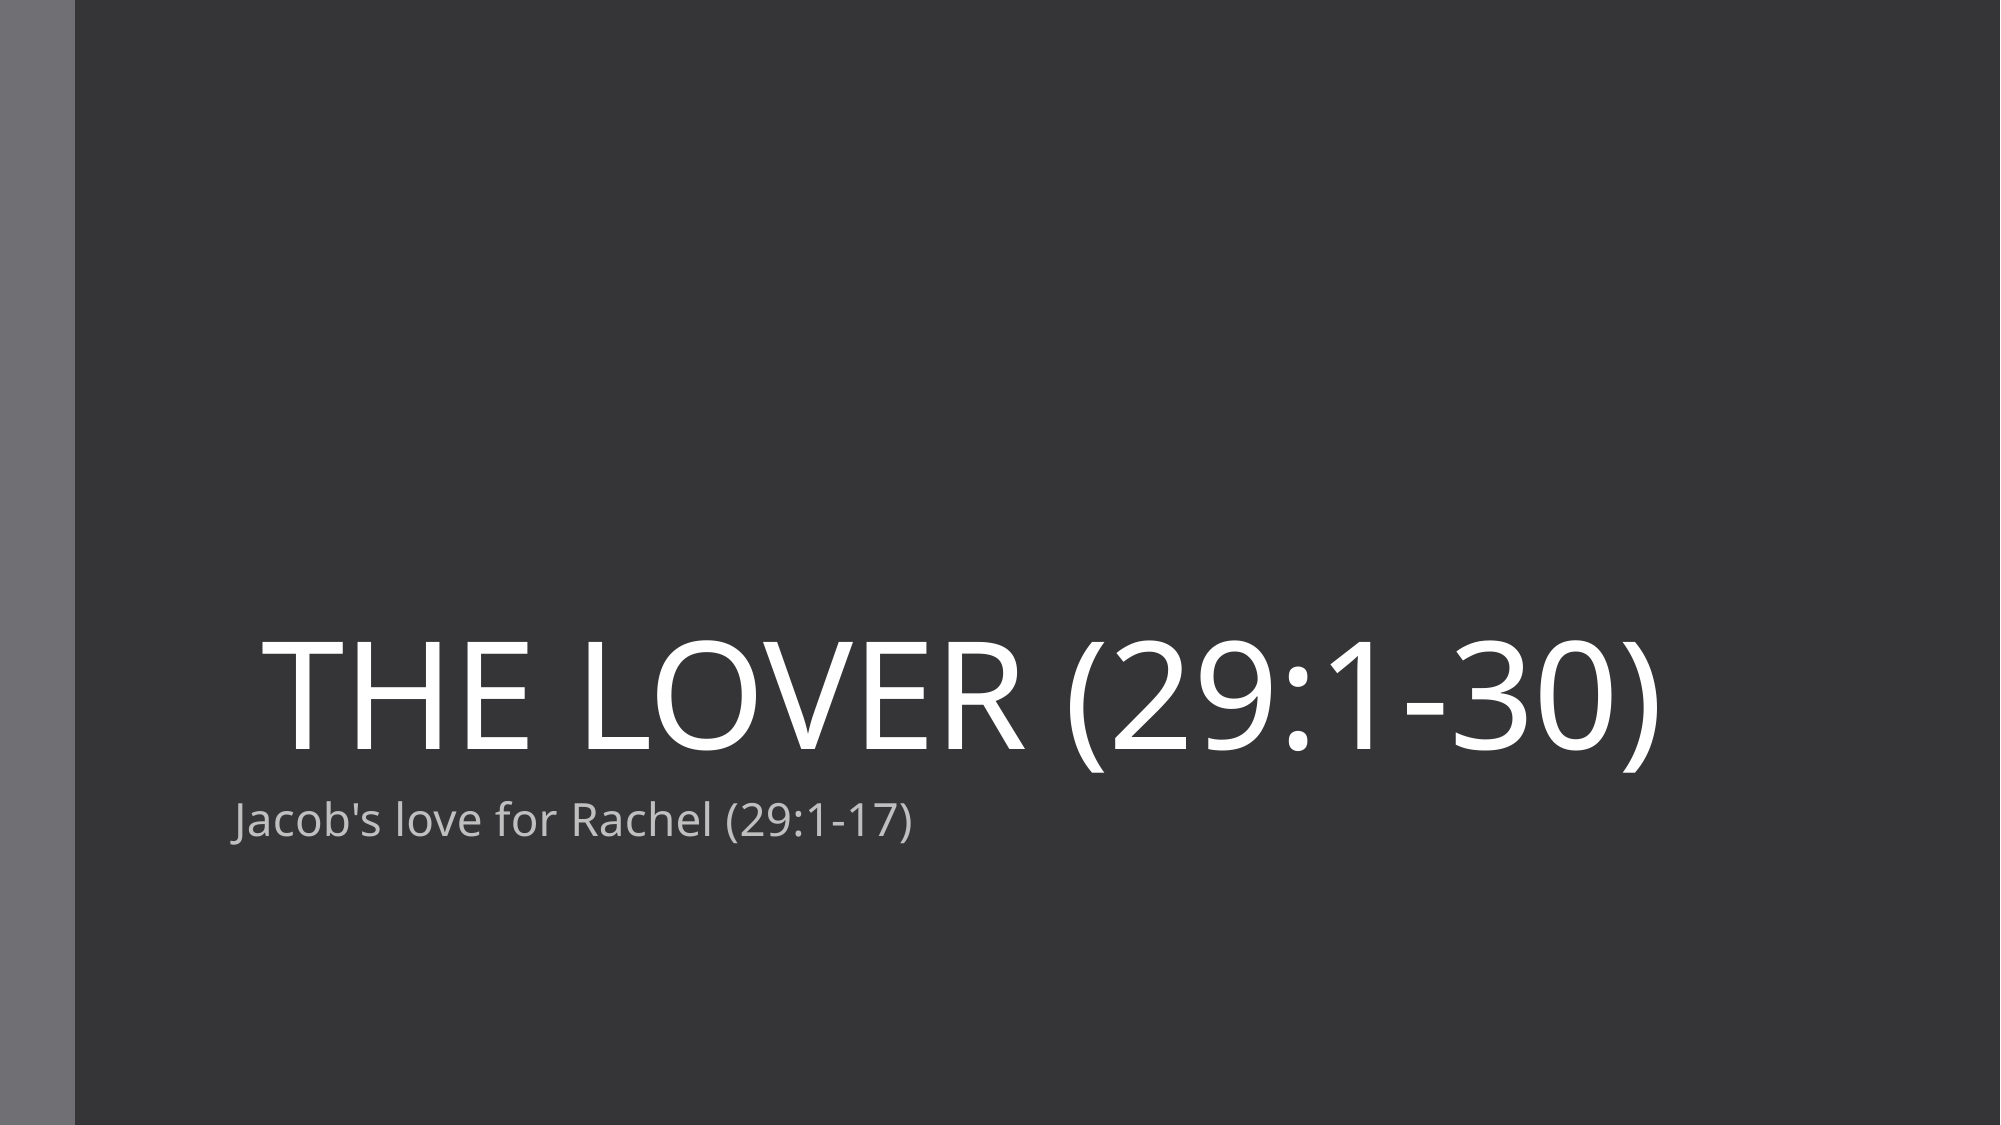

# THE LOVER (29:1-30)
 Jacob's love for Rachel (29:1-17)